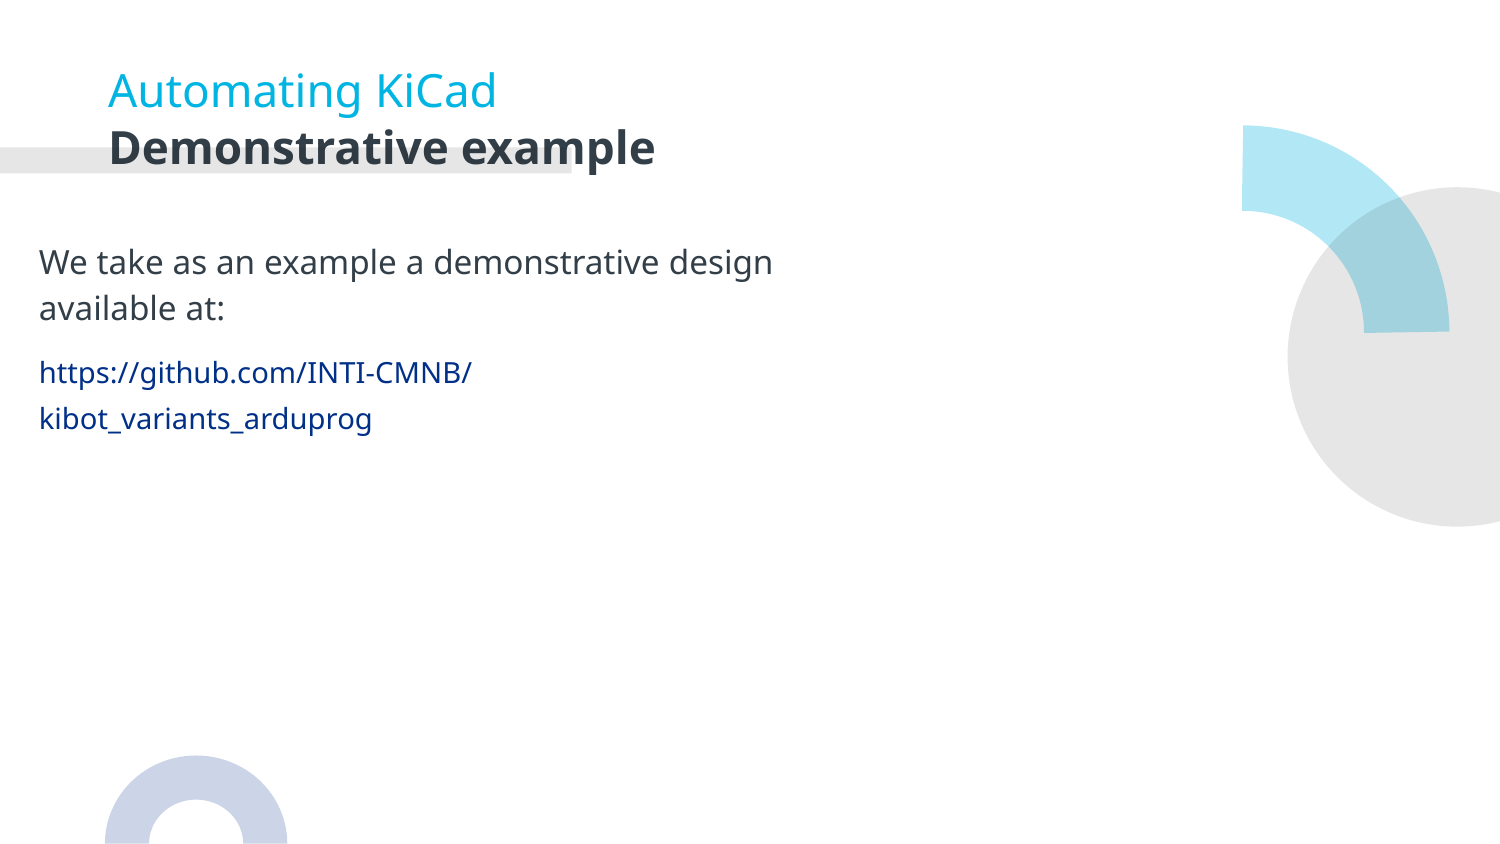

Automating KiCad
Demonstrative example
We take as an example a demonstrative design available at:
https://github.com/INTI-CMNB/kibot_variants_arduprog